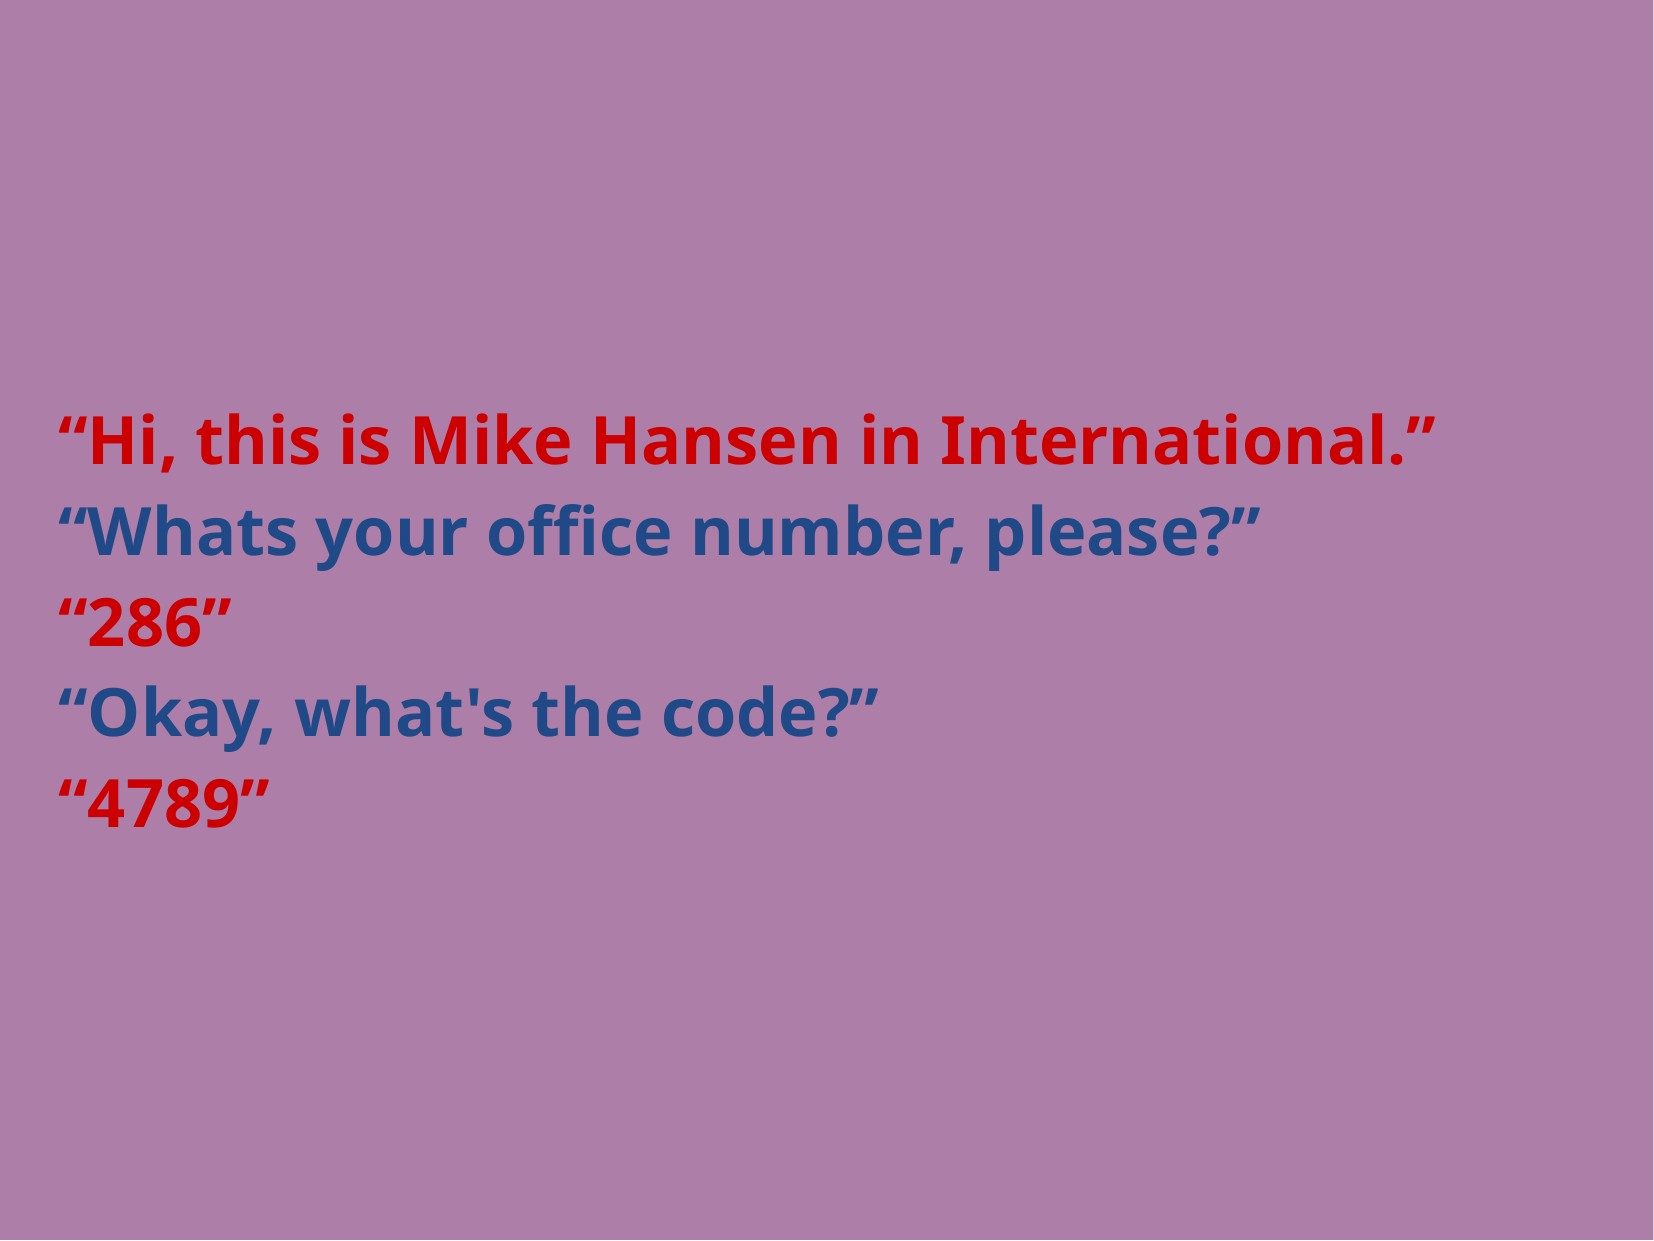

# “Hi, this is Mike Hansen in International.”
“Whats your office number, please?”
“286”
“Okay, what's the code?”
“4789”